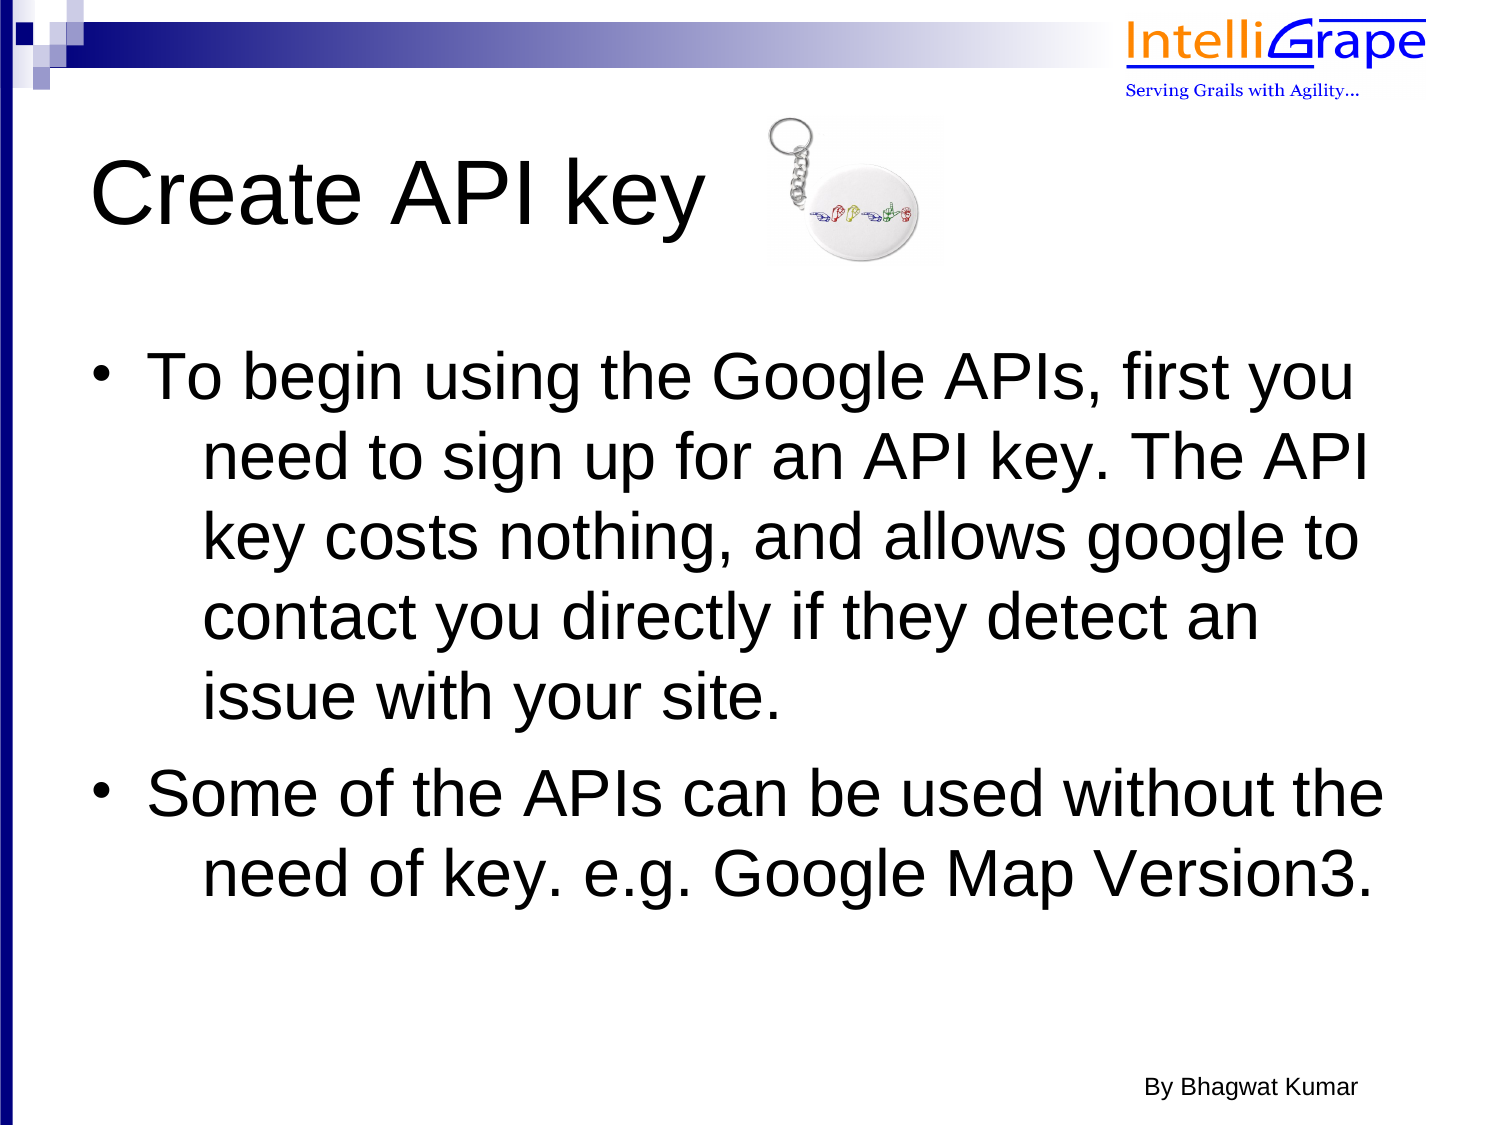

# Create API key
To begin using the Google APIs, first you need to sign up for an API key. The API key costs nothing, and allows google to contact you directly if they detect an issue with your site.
Some of the APIs can be used without the need of key. e.g. Google Map Version3.